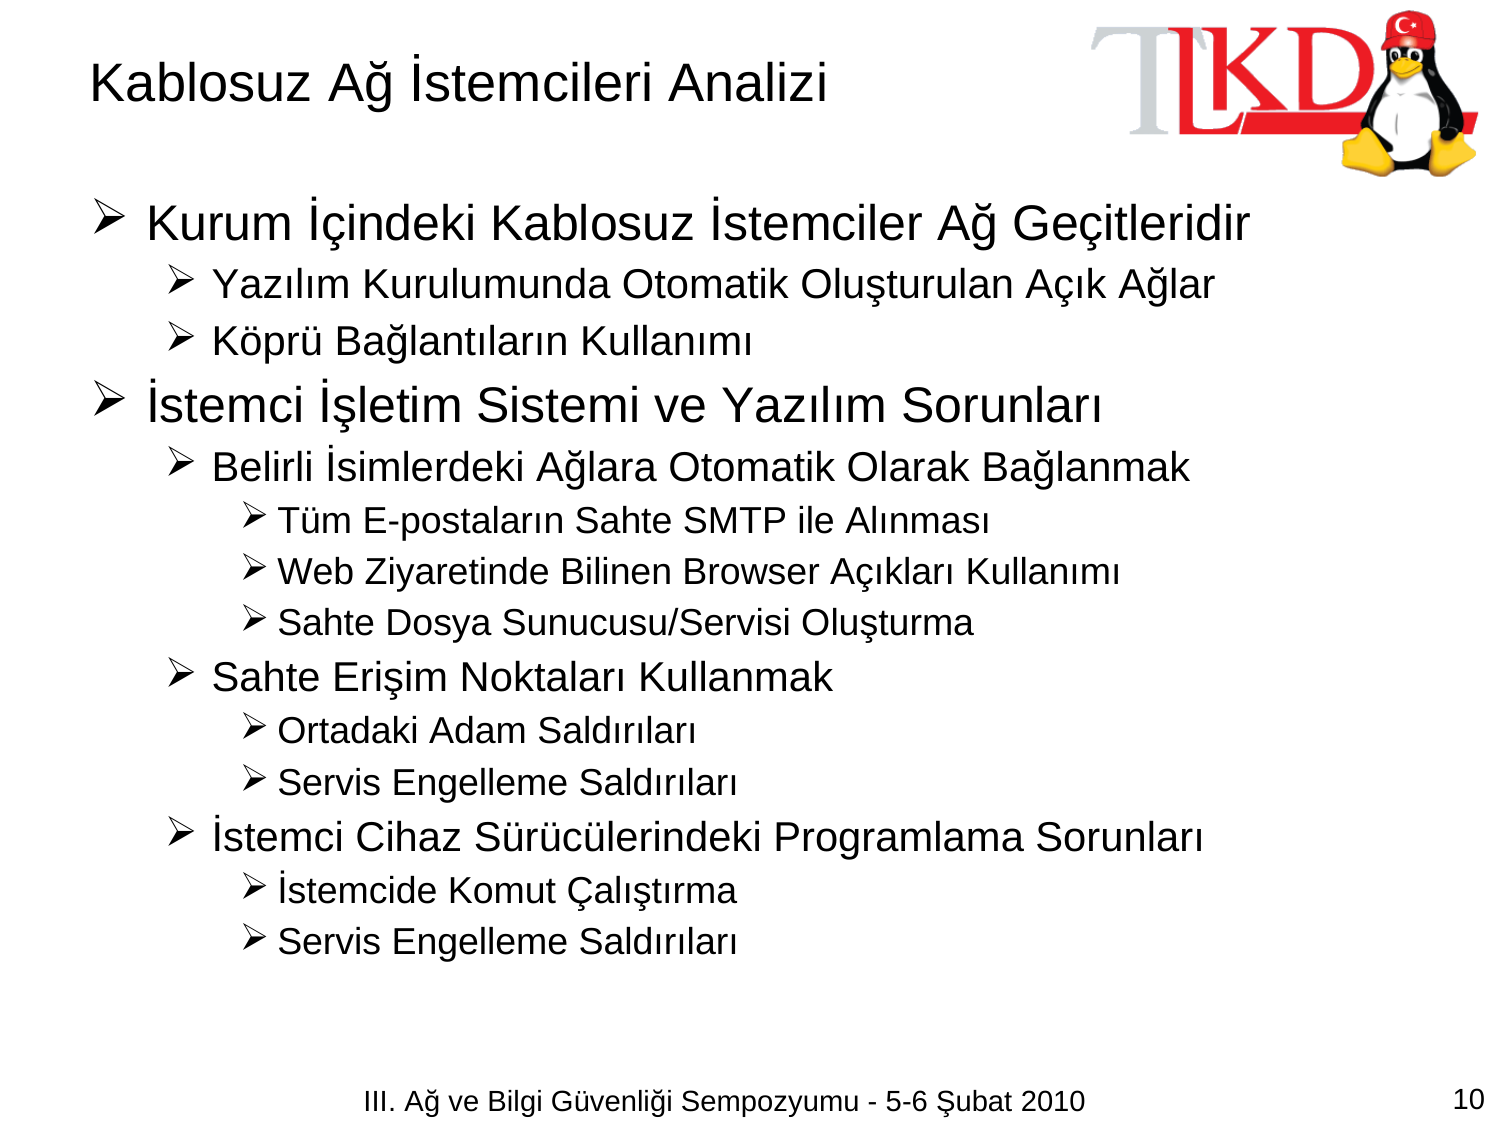

# Kablosuz Ağ İstemcileri Analizi
Kurum İçindeki Kablosuz İstemciler Ağ Geçitleridir
Yazılım Kurulumunda Otomatik Oluşturulan Açık Ağlar
Köprü Bağlantıların Kullanımı
İstemci İşletim Sistemi ve Yazılım Sorunları
Belirli İsimlerdeki Ağlara Otomatik Olarak Bağlanmak
Tüm E-postaların Sahte SMTP ile Alınması
Web Ziyaretinde Bilinen Browser Açıkları Kullanımı
Sahte Dosya Sunucusu/Servisi Oluşturma
Sahte Erişim Noktaları Kullanmak
Ortadaki Adam Saldırıları
Servis Engelleme Saldırıları
İstemci Cihaz Sürücülerindeki Programlama Sorunları
İstemcide Komut Çalıştırma
Servis Engelleme Saldırıları
10